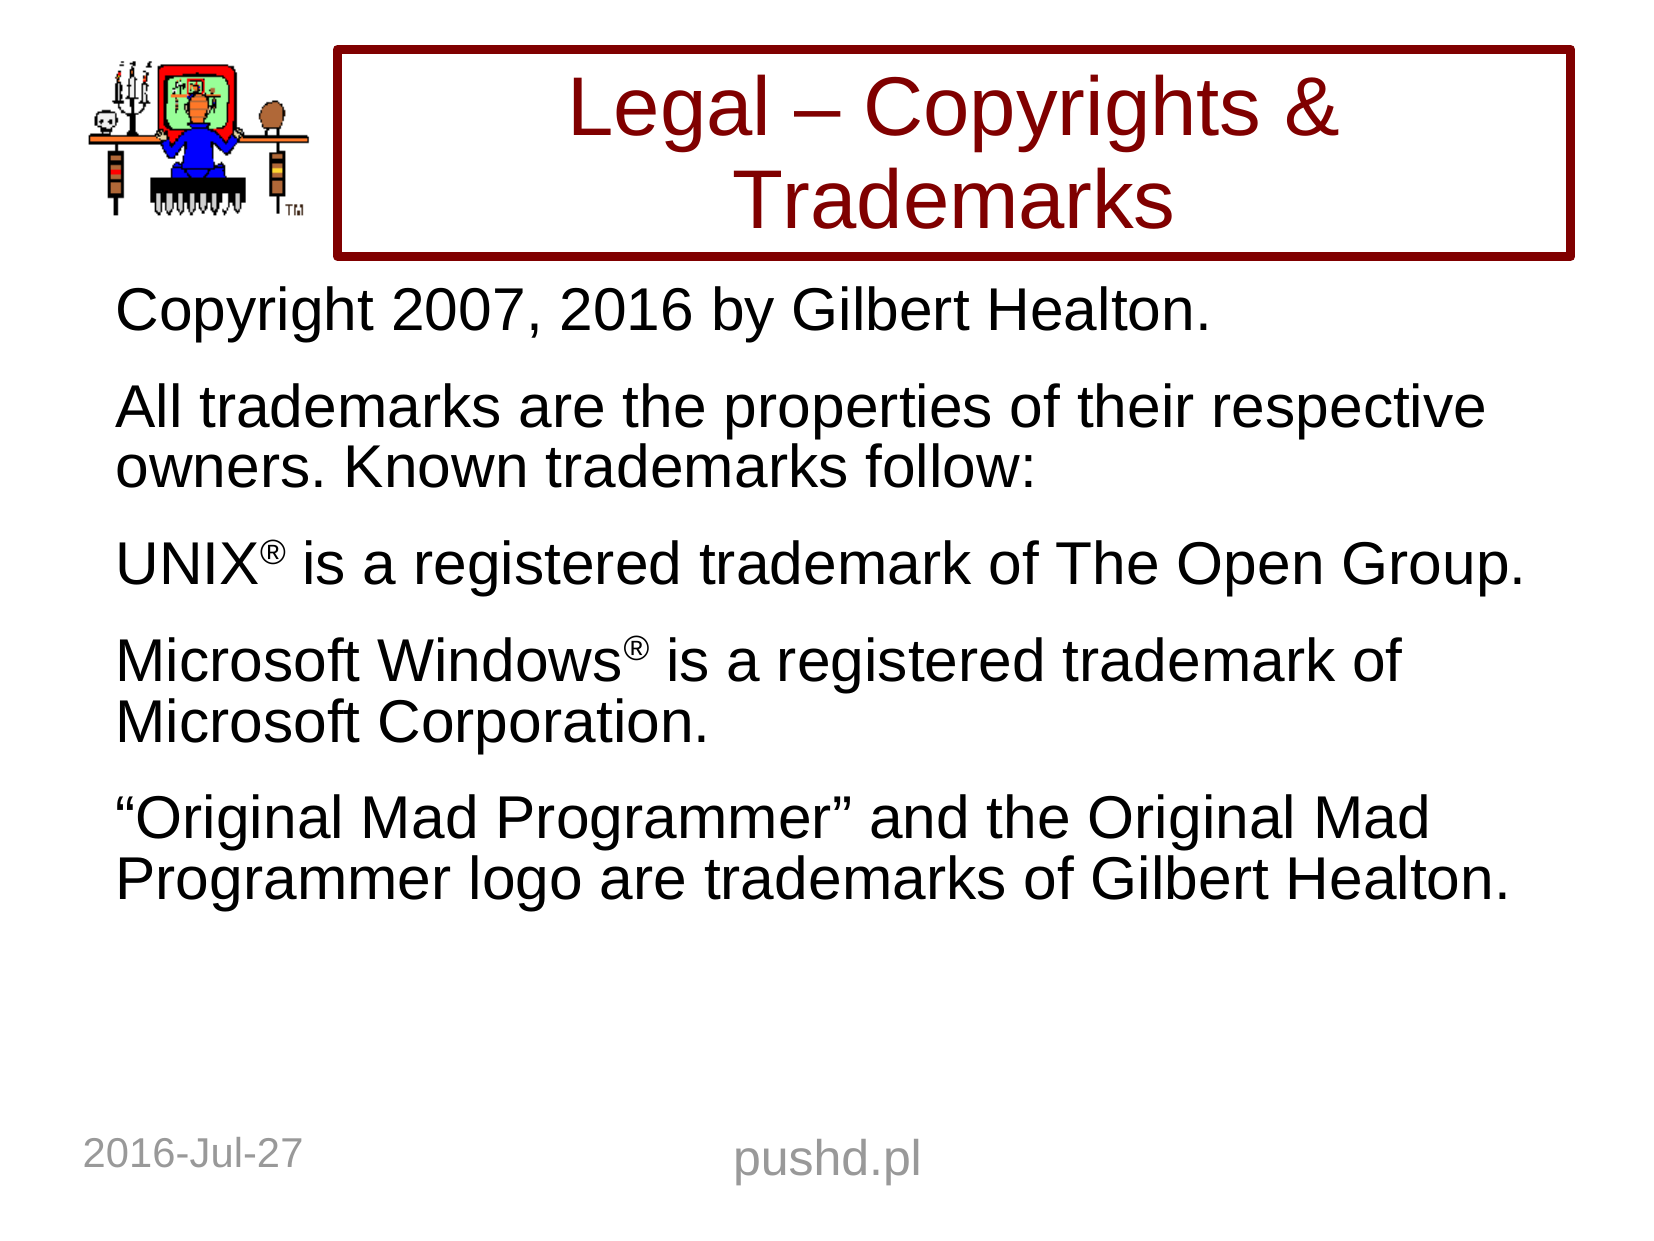

# Legal – Copyrights & Trademarks
Copyright 2007, 2016 by Gilbert Healton.
All trademarks are the properties of their respective owners. Known trademarks follow:
UNIX® is a registered trademark of The Open Group.
Microsoft Windows® is a registered trademark of Microsoft Corporation.
“Original Mad Programmer” and the Original Mad Programmer logo are trademarks of Gilbert Healton.